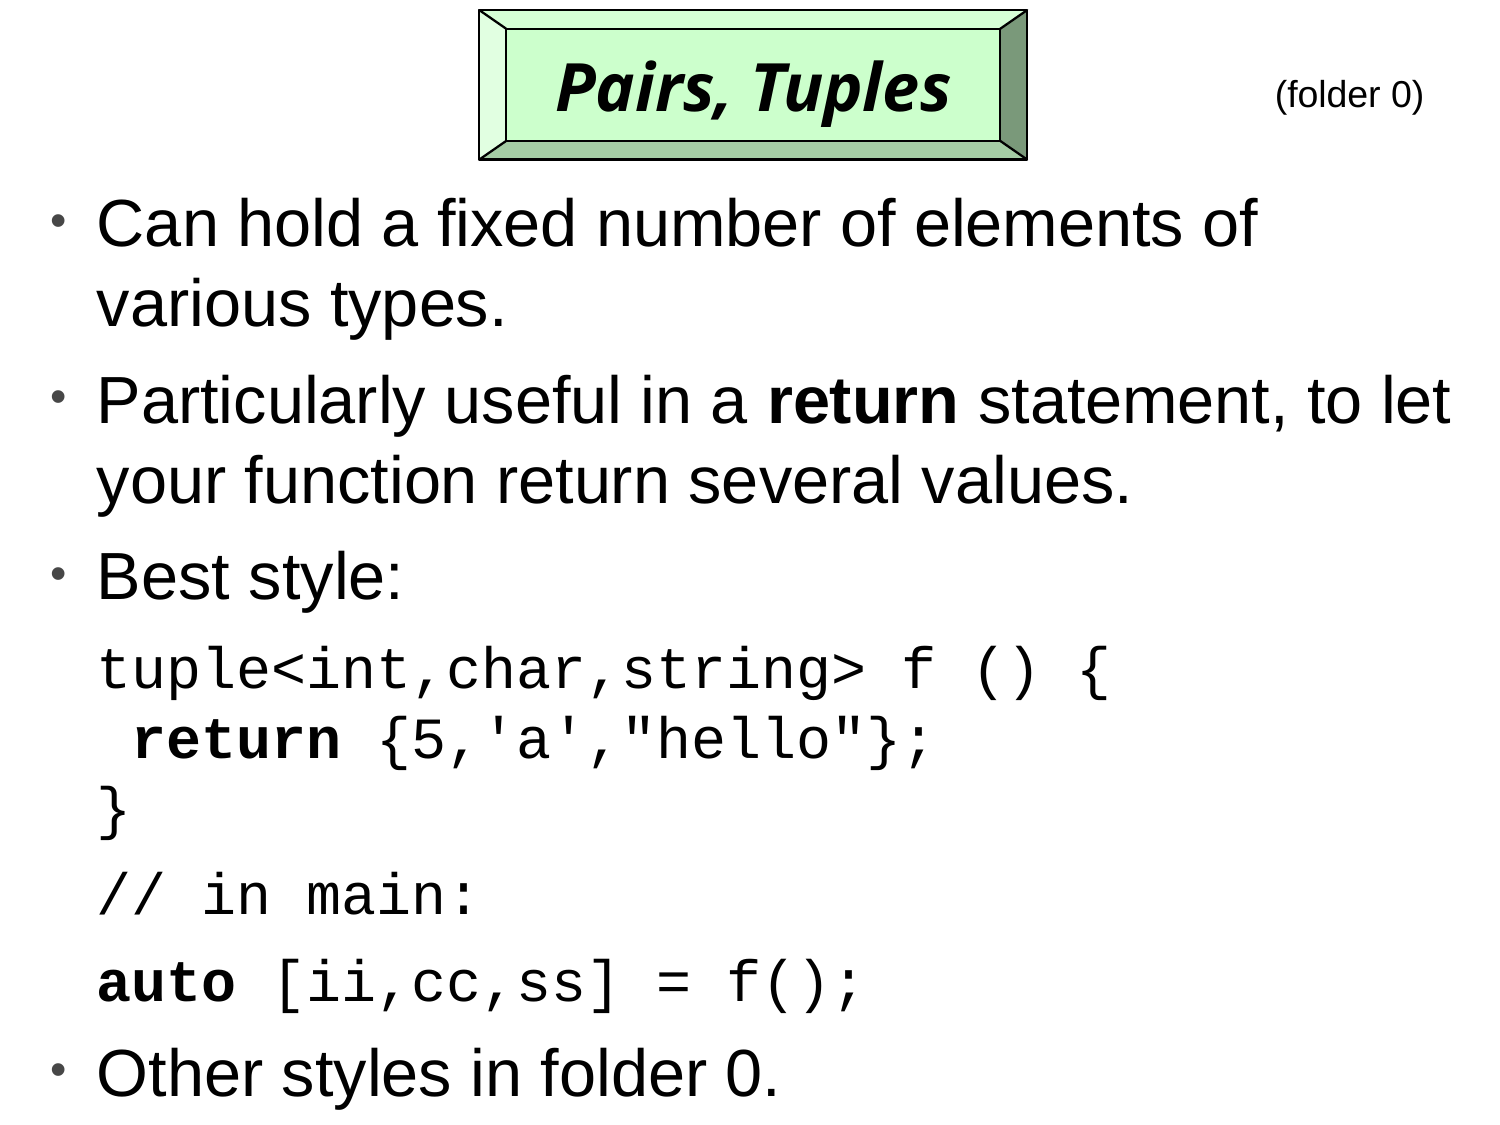

Pairs, Tuples
(folder 0)
# Can hold a fixed number of elements of various types.
Particularly useful in a return statement, to let your function return several values.
Best style:
tuple<int,char,string> f () {
 return {5,'a',"hello"};
}
// in main:
auto [ii,cc,ss] = f();
Other styles in folder 0.